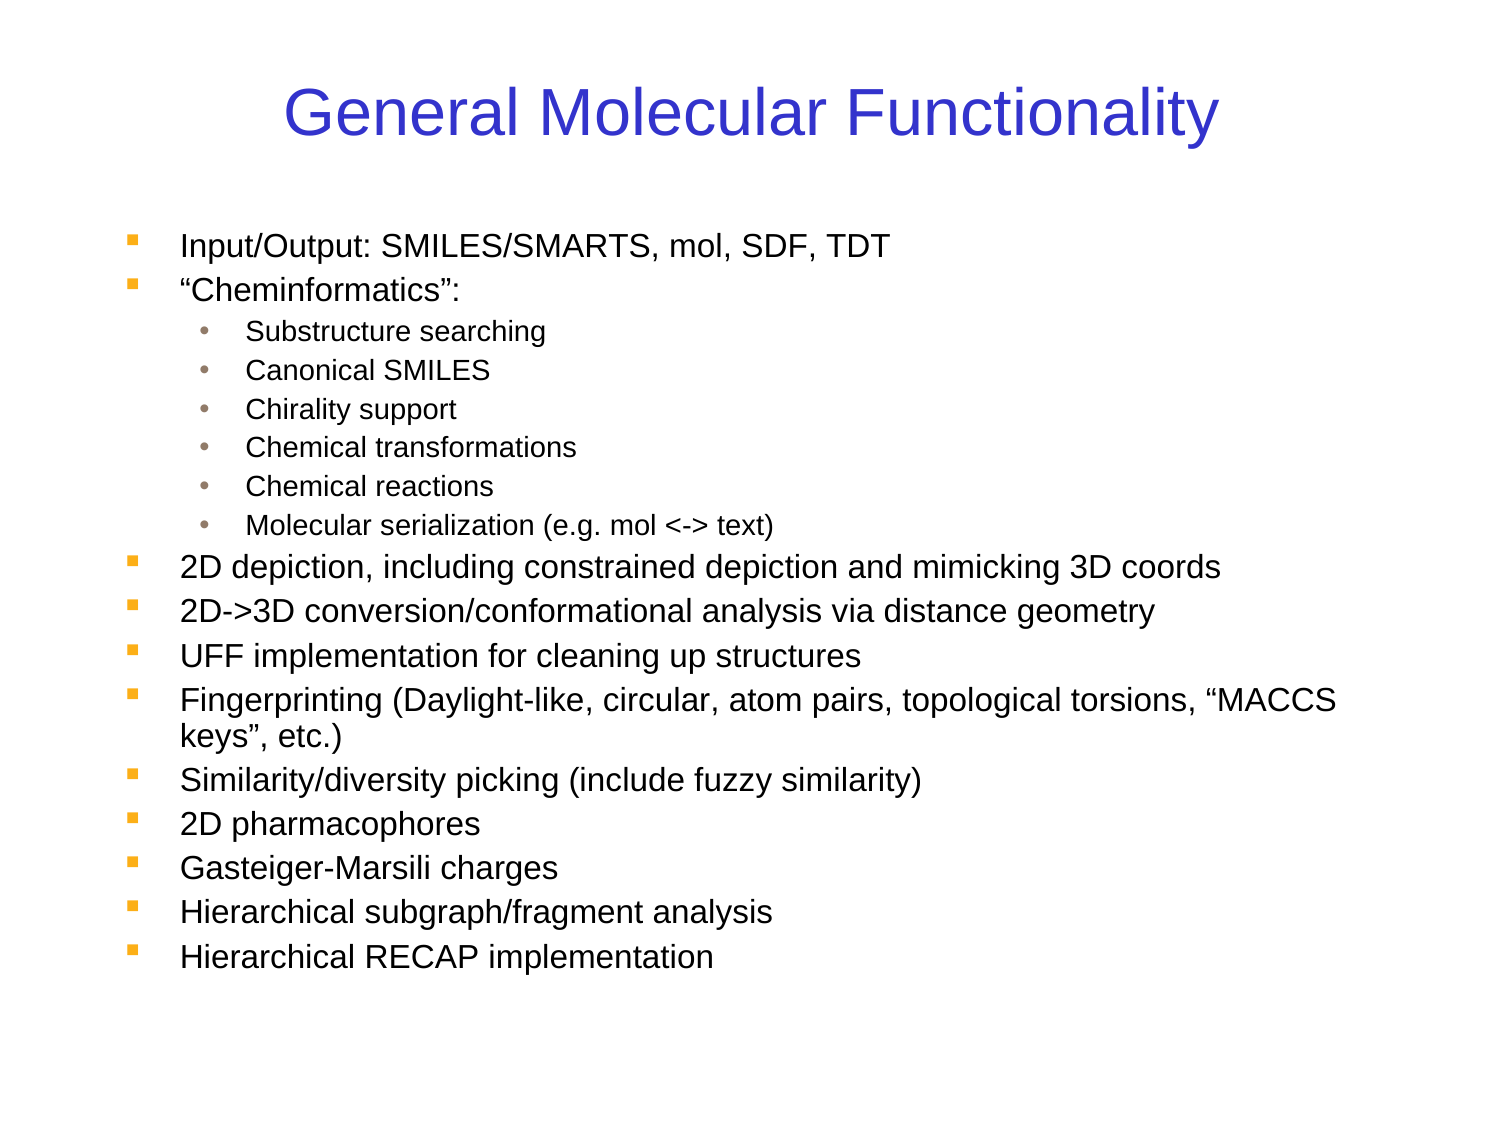

# General Molecular Functionality
Input/Output: SMILES/SMARTS, mol, SDF, TDT
“Cheminformatics”:
Substructure searching
Canonical SMILES
Chirality support
Chemical transformations
Chemical reactions
Molecular serialization (e.g. mol <-> text)‏
2D depiction, including constrained depiction and mimicking 3D coords
2D->3D conversion/conformational analysis via distance geometry
UFF implementation for cleaning up structures
Fingerprinting (Daylight-like, circular, atom pairs, topological torsions, “MACCS keys”, etc.)‏
Similarity/diversity picking (include fuzzy similarity)‏
2D pharmacophores
Gasteiger-Marsili charges
Hierarchical subgraph/fragment analysis
Hierarchical RECAP implementation